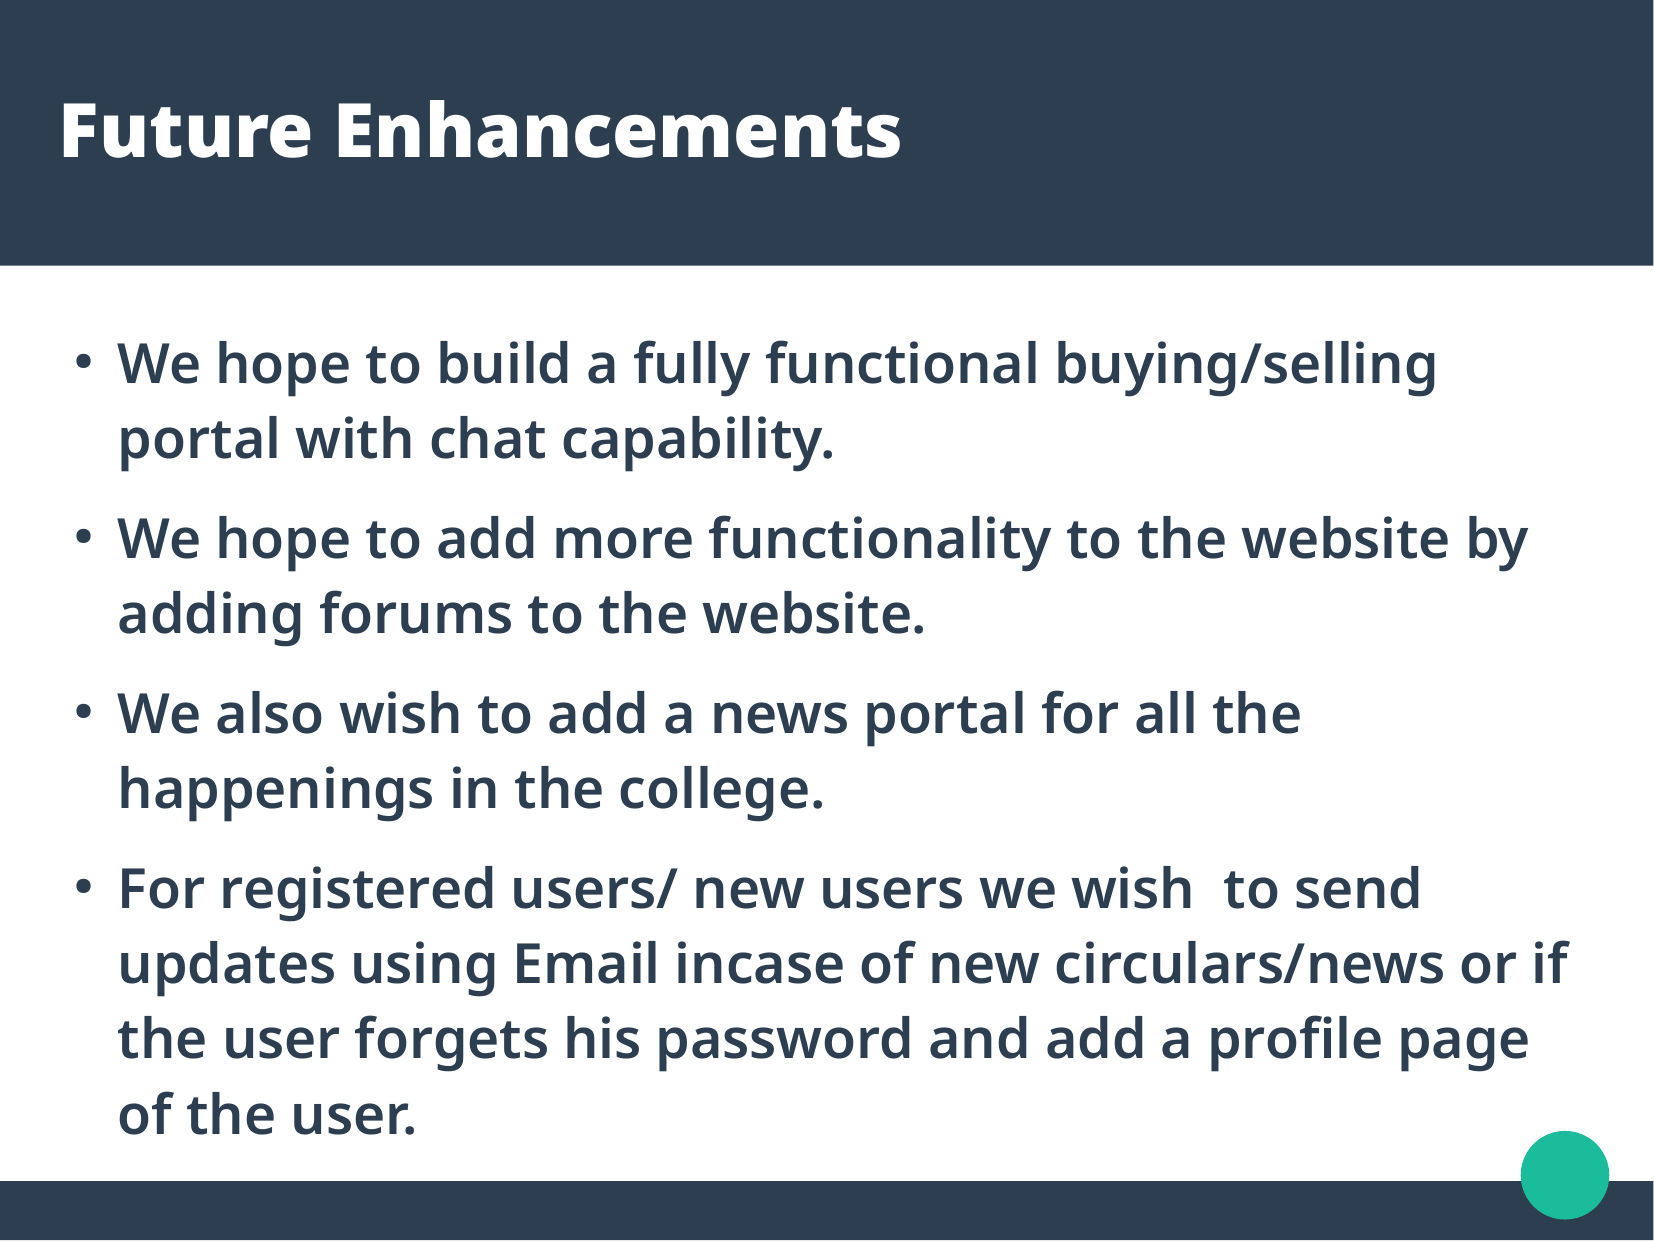

# Future Enhancements
We hope to build a fully functional buying/selling portal with chat capability.
We hope to add more functionality to the website by adding forums to the website.
We also wish to add a news portal for all the happenings in the college.
For registered users/ new users we wish to send updates using Email incase of new circulars/news or if the user forgets his password and add a profile page of the user.